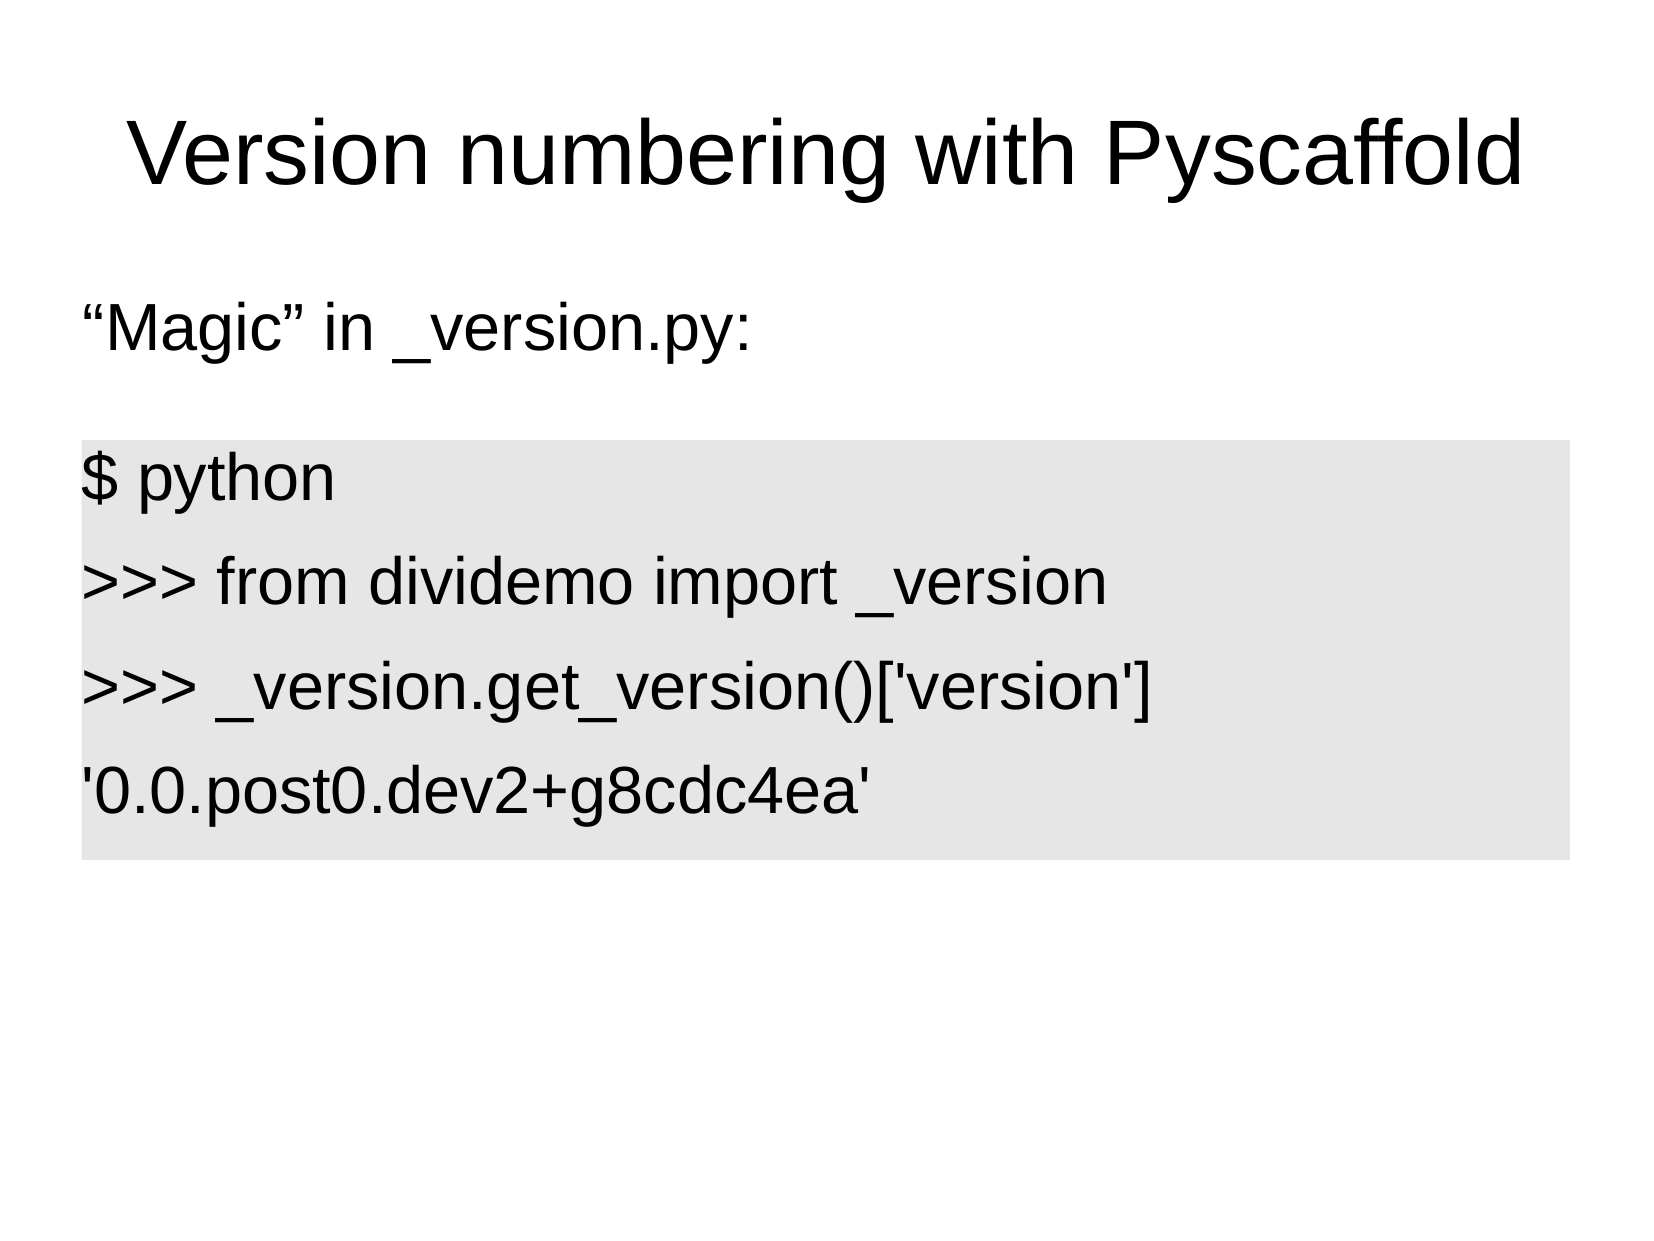

# Version numbering with Pyscaffold
“Magic” in _version.py:
$ python
>>> from dividemo import _version
>>> _version.get_version()['version']
'0.0.post0.dev2+g8cdc4ea'